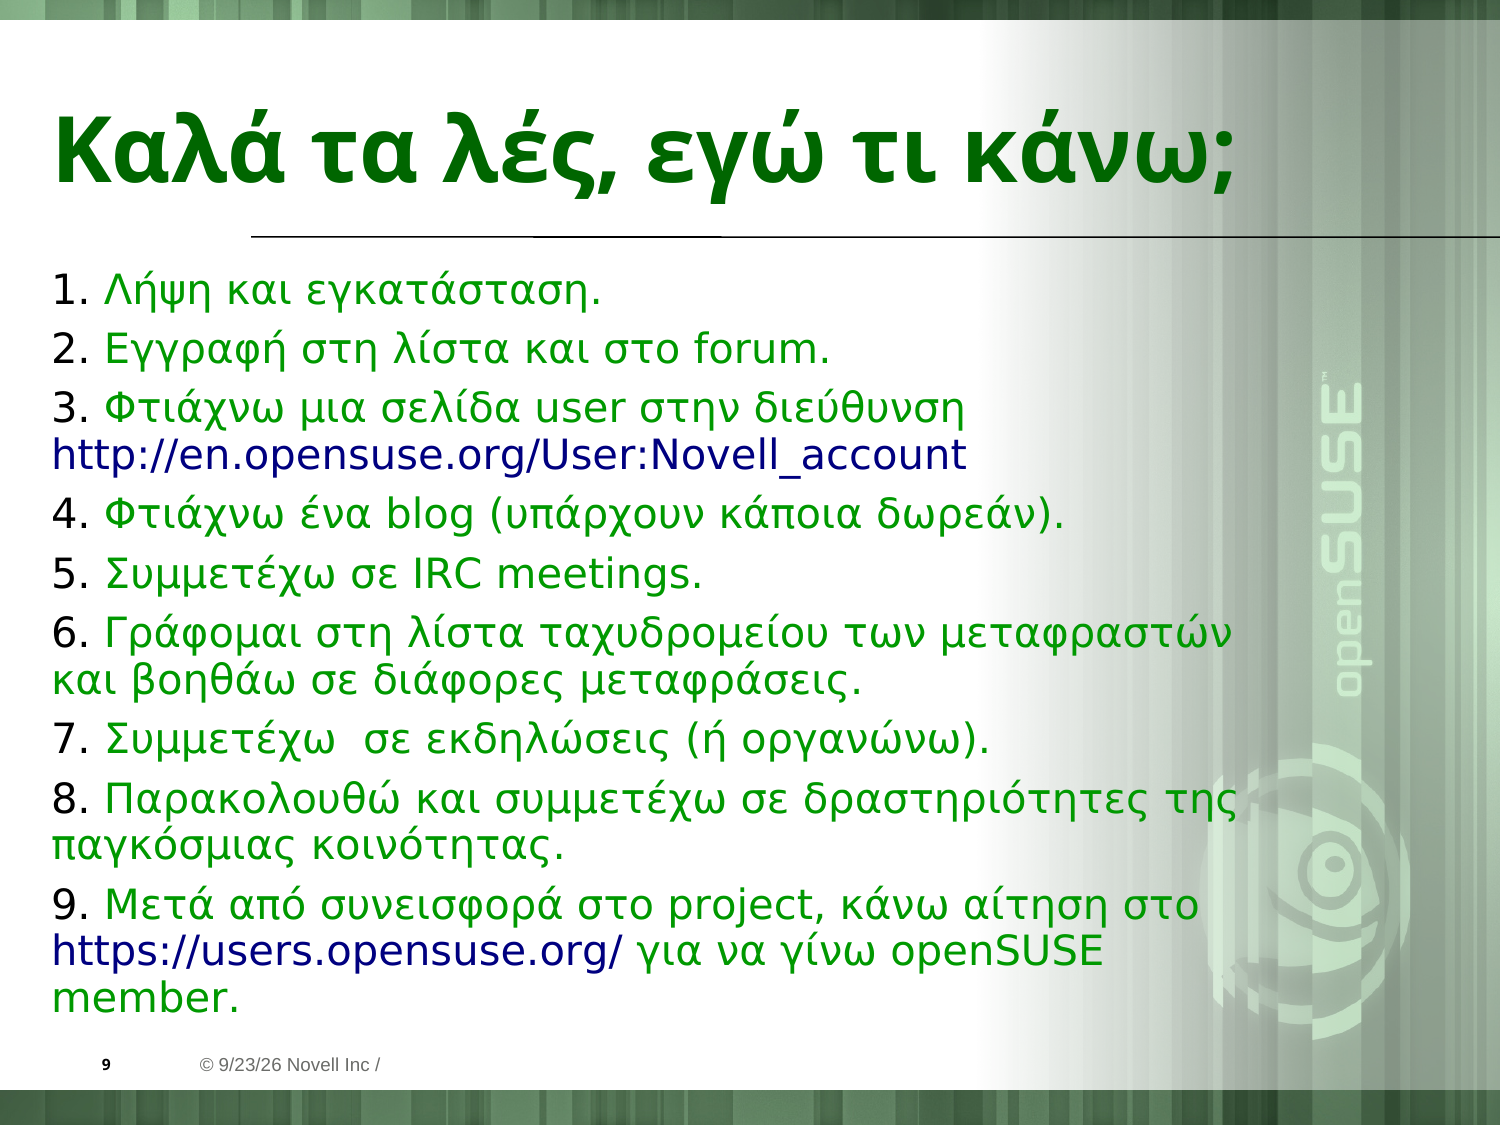

# Καλά τα λές, εγώ τι κάνω;
 Λήψη και εγκατάσταση.
 Εγγραφή στη λίστα και στο forum.
 Φτιάχνω μια σελίδα user στην διεύθυνση http://en.opensuse.org/User:Novell_account
 Φτιάχνω ένα blog (υπάρχουν κάποια δωρεάν).
 Συμμετέχω σε IRC meetings.
 Γράφομαι στη λίστα ταχυδρομείου των μεταφραστών και βοηθάω σε διάφορες μεταφράσεις.
 Συμμετέχω σε εκδηλώσεις (ή οργανώνω).
 Παρακολουθώ και συμμετέχω σε δραστηριότητες της παγκόσμιας κοινότητας.
 Μετά από συνεισφορά στο project, κάνω αίτηση στο https://users.opensuse.org/ για να γίνω openSUSE member.